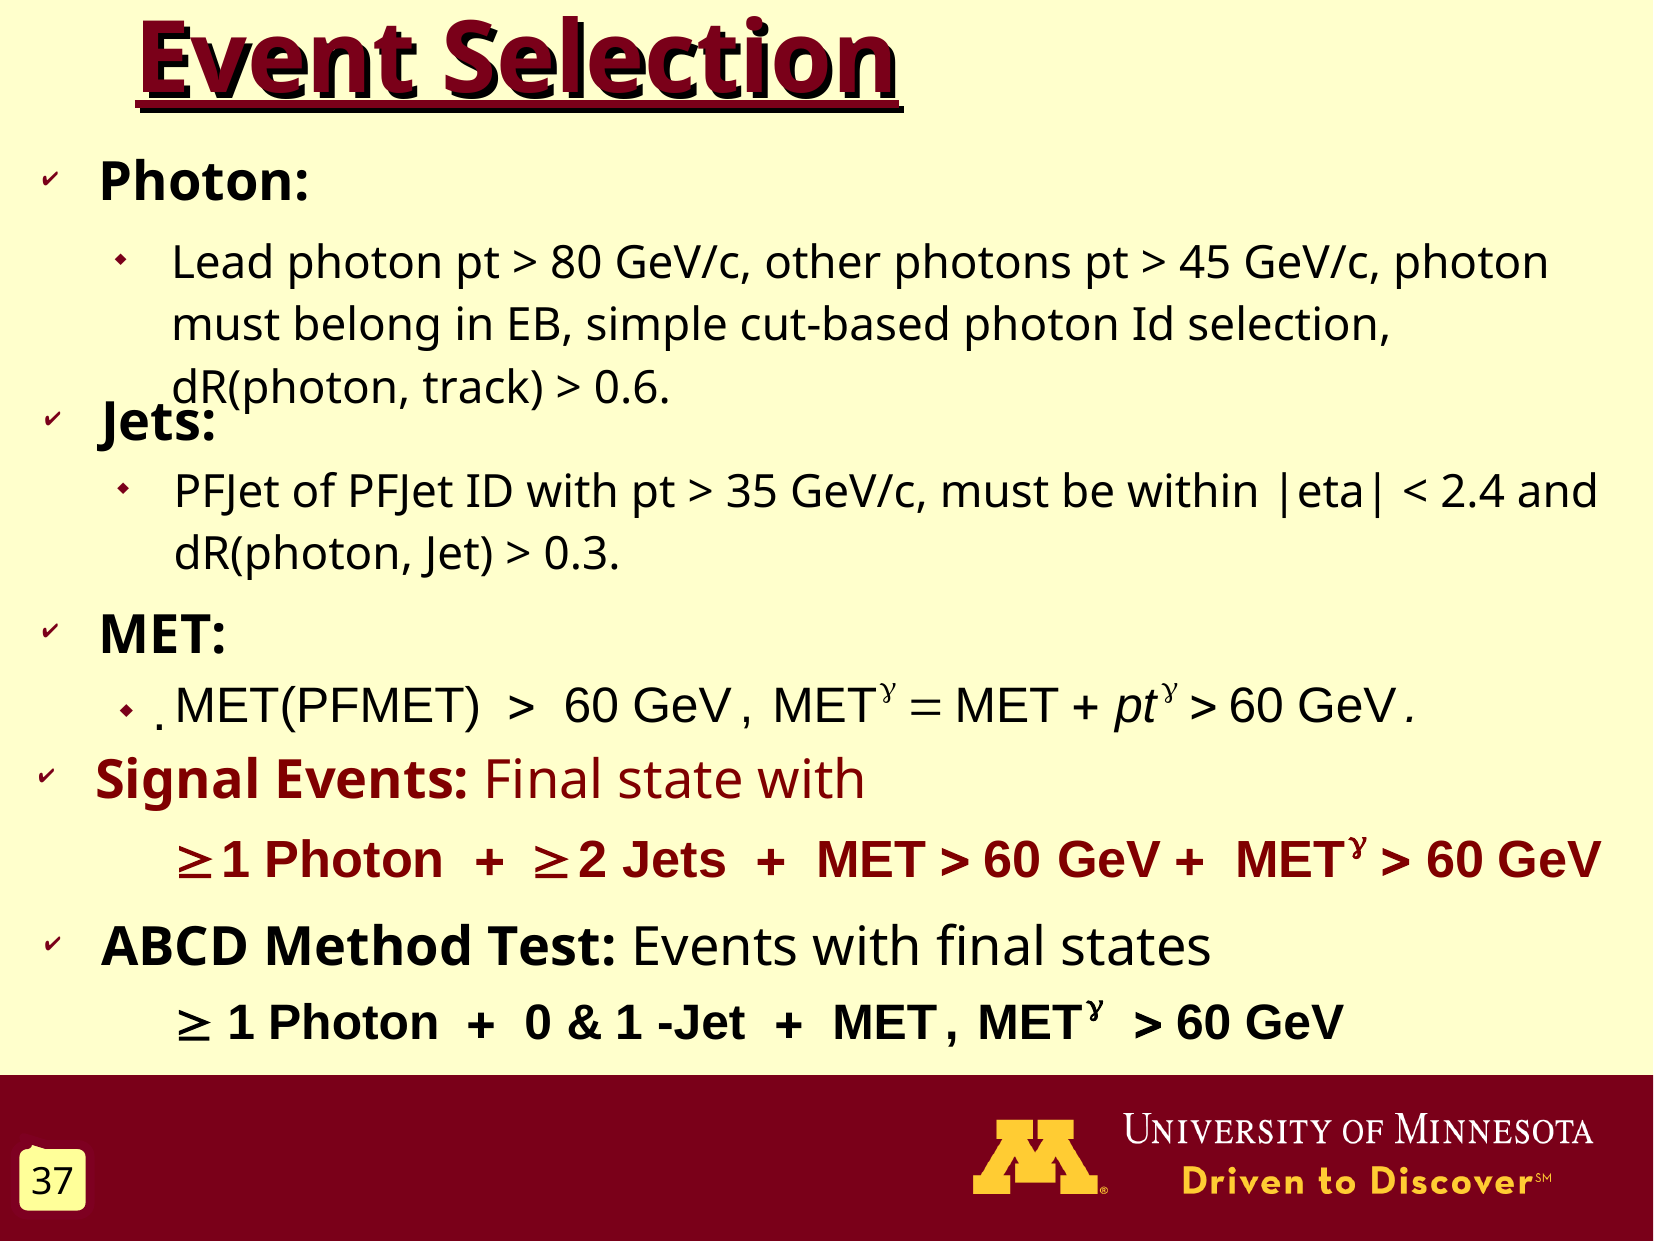

# Event Selection
Photon:
Lead photon pt > 80 GeV/c, other photons pt > 45 GeV/c, photon must belong in EB, simple cut-based photon Id selection, dR(photon, track) > 0.6.
Jets:
PFJet of PFJet ID with pt > 35 GeV/c, must be within |eta| < 2.4 and dR(photon, Jet) > 0.3.
MET:
.
Signal Events: Final state with
ABCD Method Test: Events with final states
37